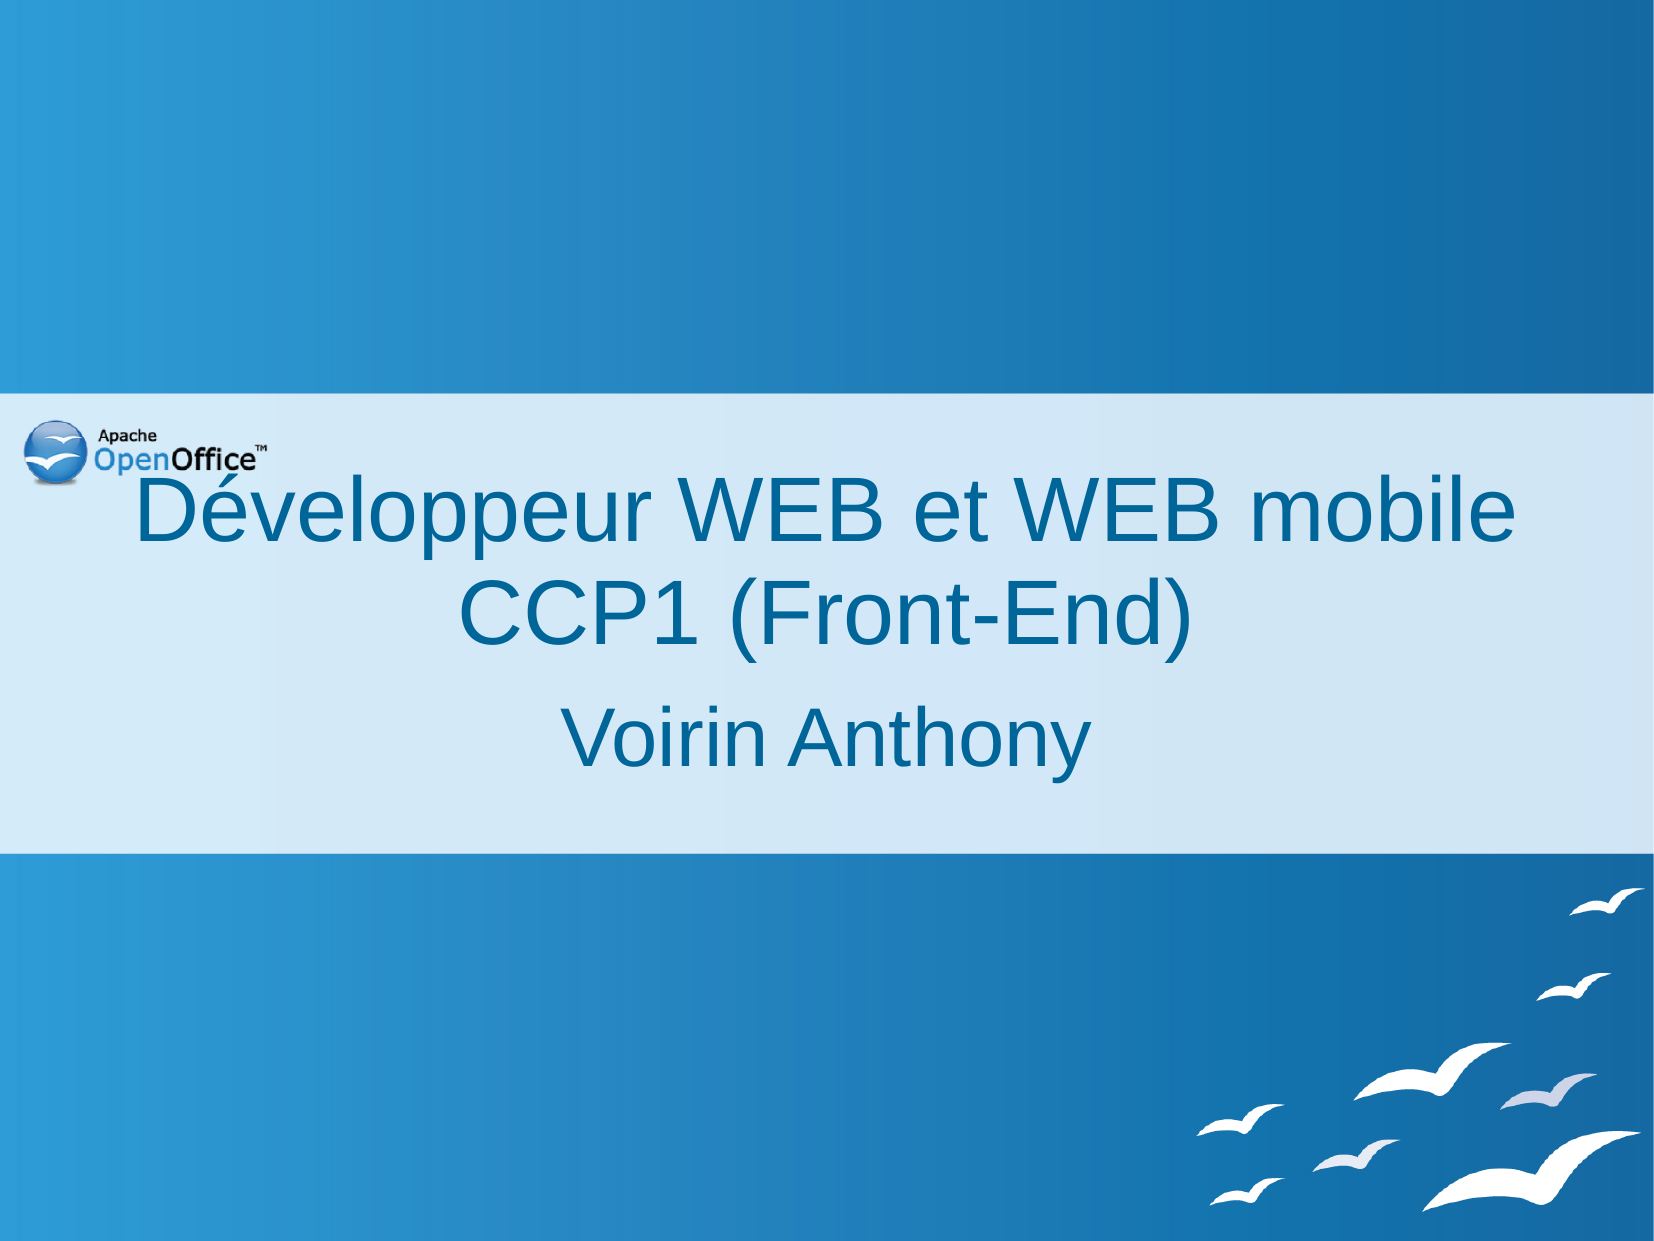

# Développeur WEB et WEB mobile CCP1 (Front-End)
Voirin Anthony